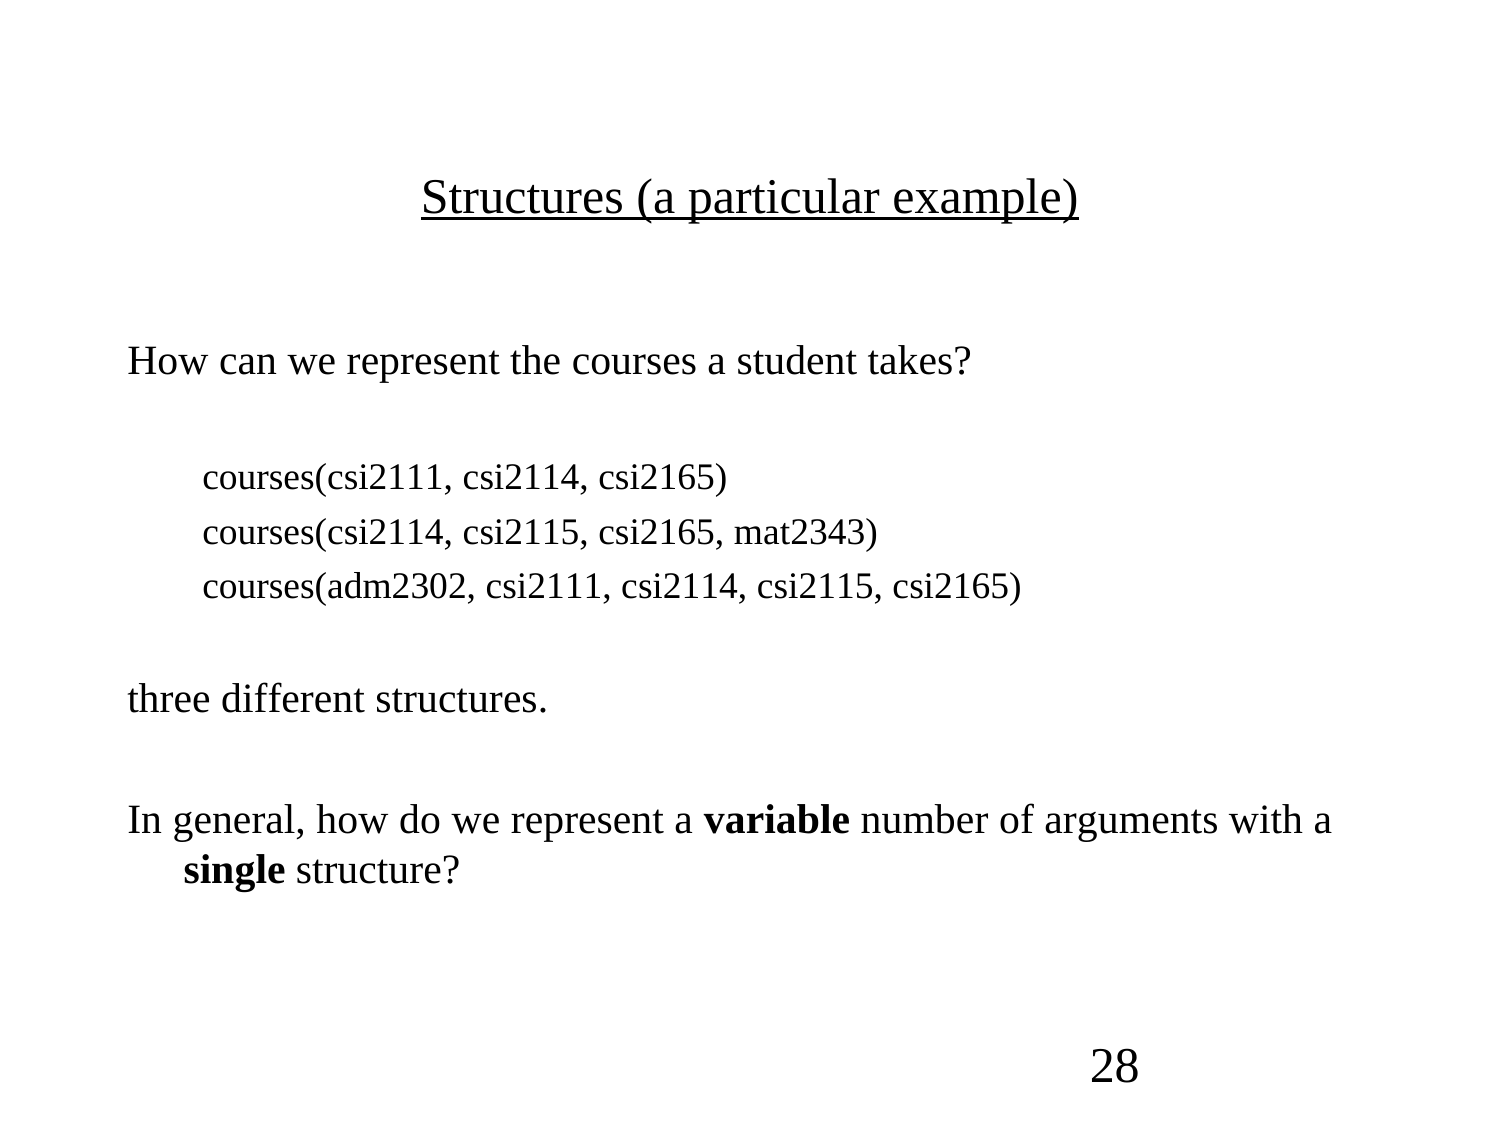

# Structures (a particular example)
How can we represent the courses a student takes?
courses(csi2111, csi2114, csi2165)
courses(csi2114, csi2115, csi2165, mat2343)
courses(adm2302, csi2111, csi2114, csi2115, csi2165)
three different structures.
In general, how do we represent a variable number of arguments with a single structure?
28